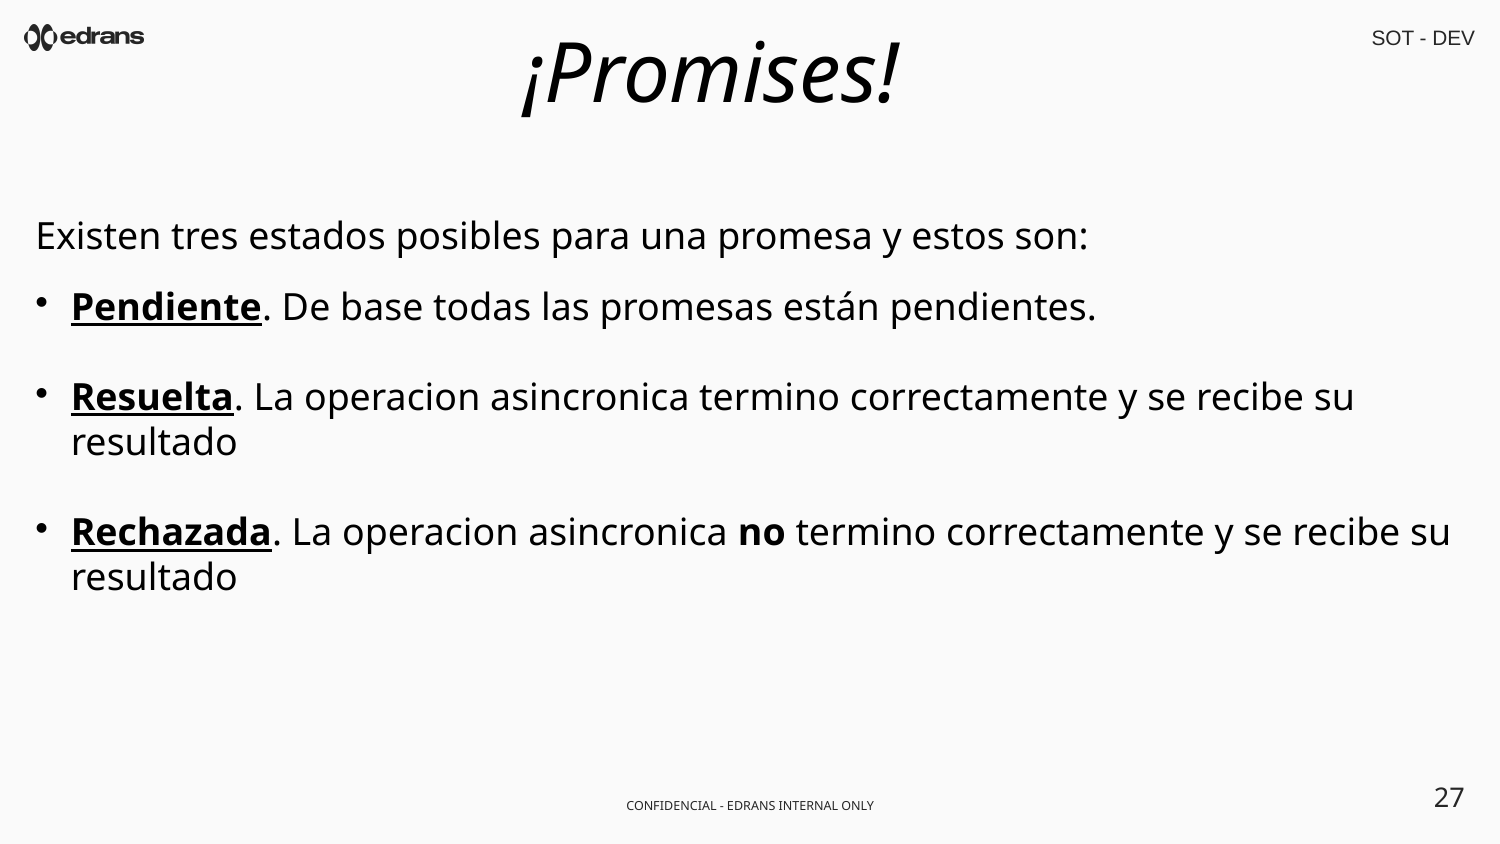

¡Promises!
SOT - DEV
Existen tres estados posibles para una promesa y estos son:
Pendiente. De base todas las promesas están pendientes.
Resuelta. La operacion asincronica termino correctamente y se recibe su resultado
Rechazada. La operacion asincronica no termino correctamente y se recibe su resultado
CONFIDENCIAL - EDRANS INTERNAL ONLY